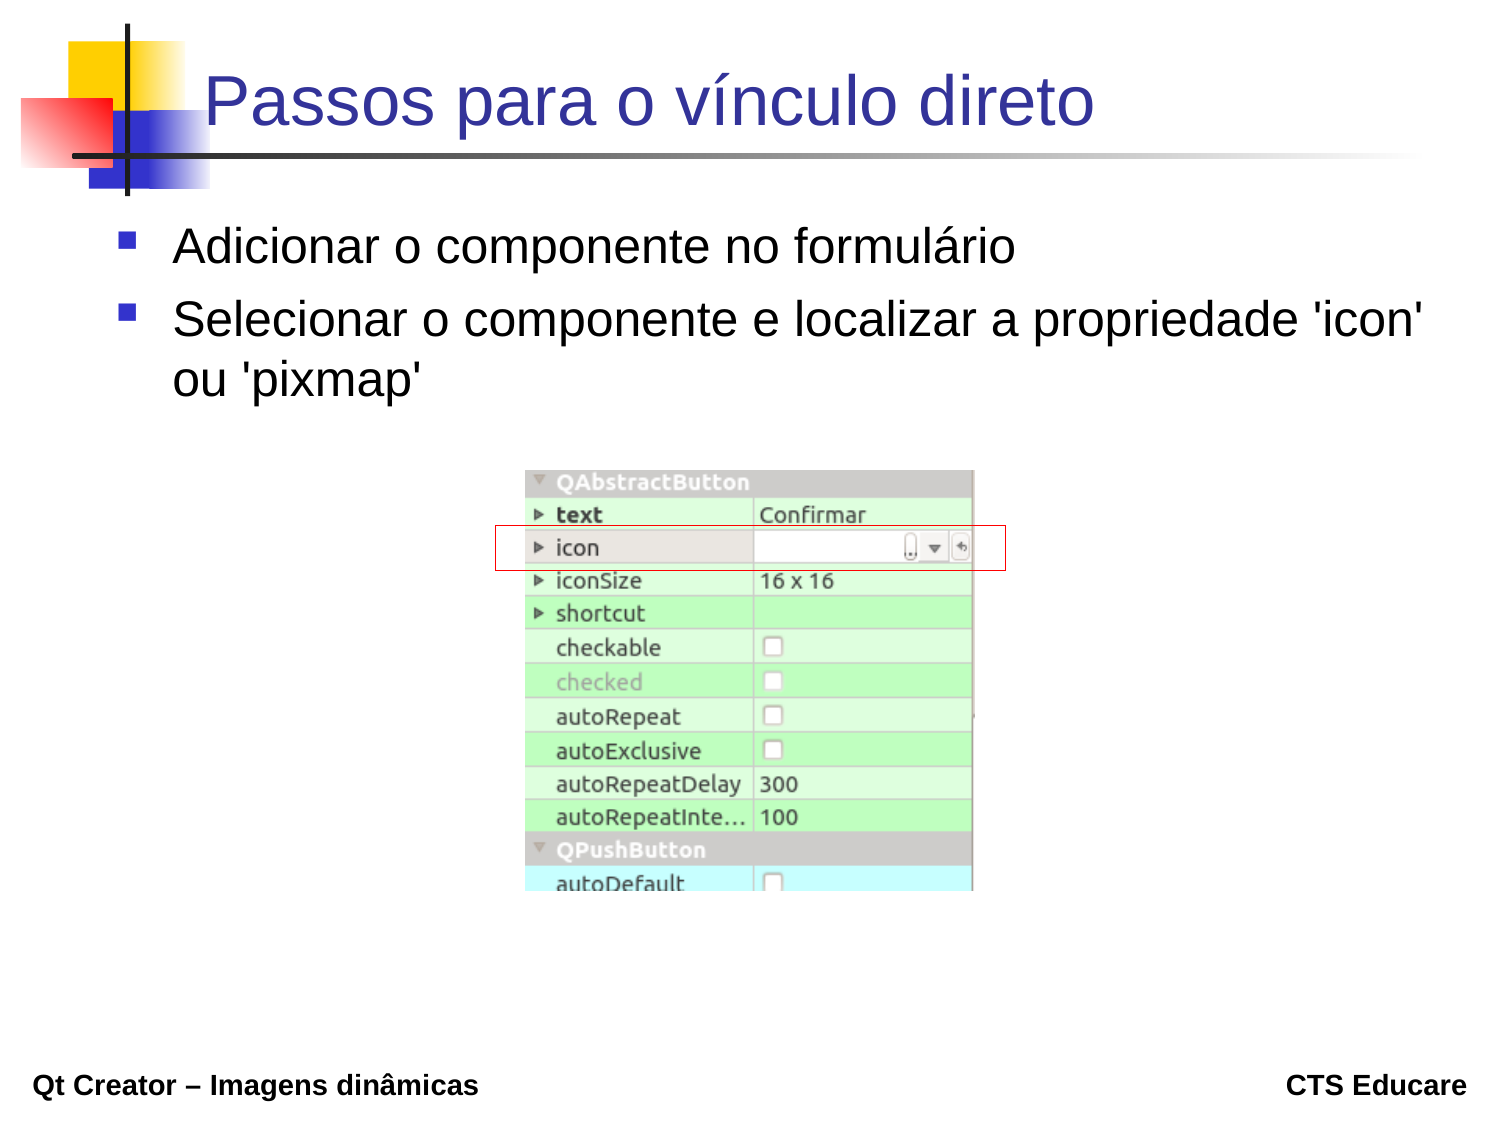

# Passos para o vínculo direto
Adicionar o componente no formulário
Selecionar o componente e localizar a propriedade 'icon' ou 'pixmap'